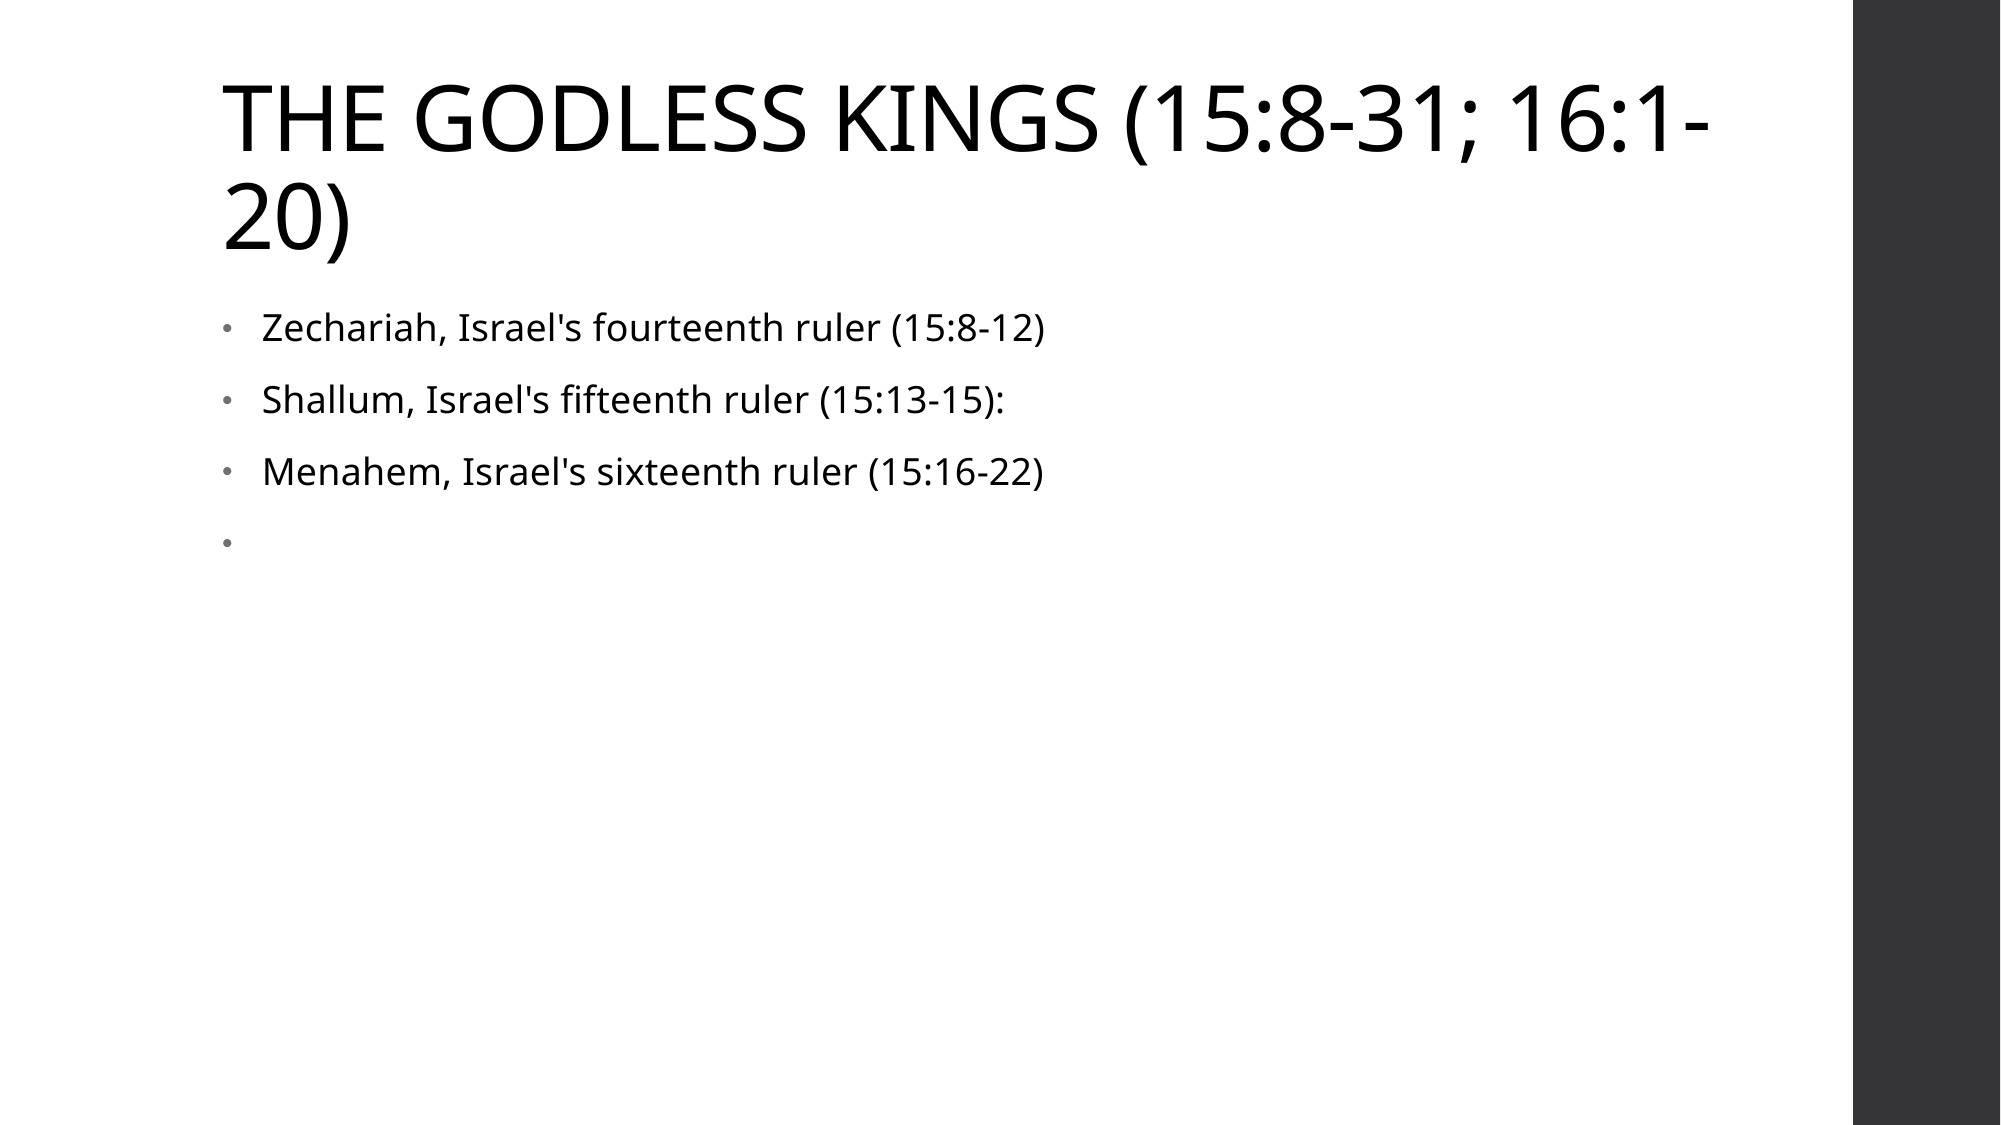

# THE GODLESS KINGS (15:8-31; 16:1-20)
 Zechariah, Israel's fourteenth ruler (15:8-12)
 Shallum, Israel's fifteenth ruler (15:13-15):
 Menahem, Israel's sixteenth ruler (15:16-22)